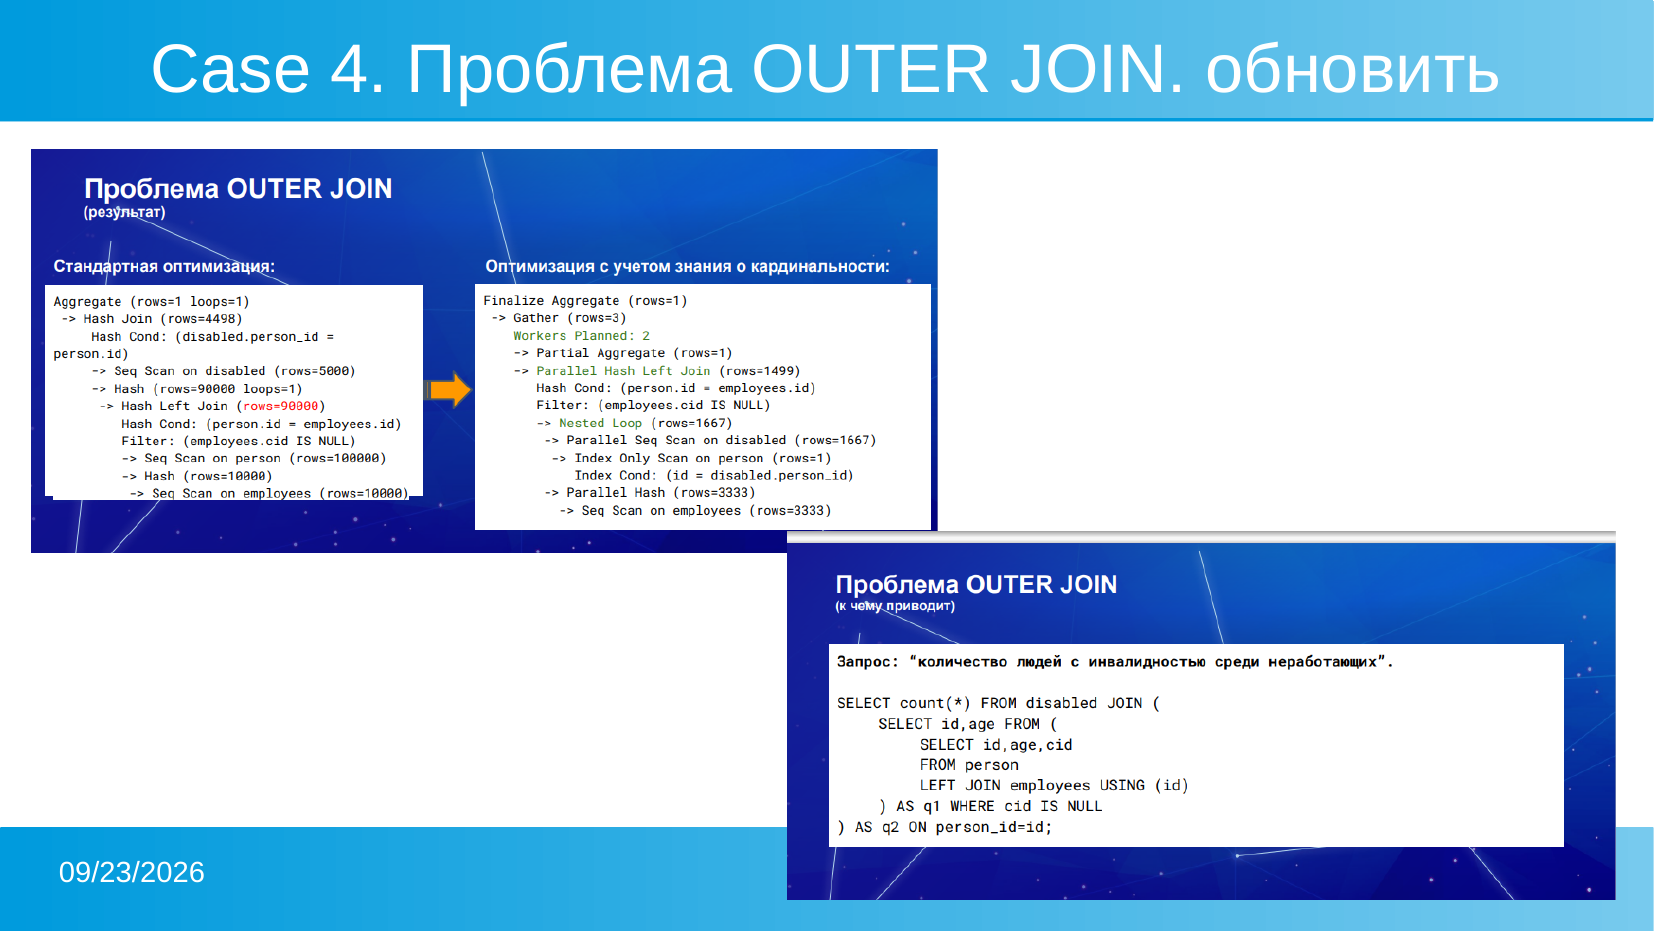

# Case 4. Проблема OUTER JOIN. обновить
17